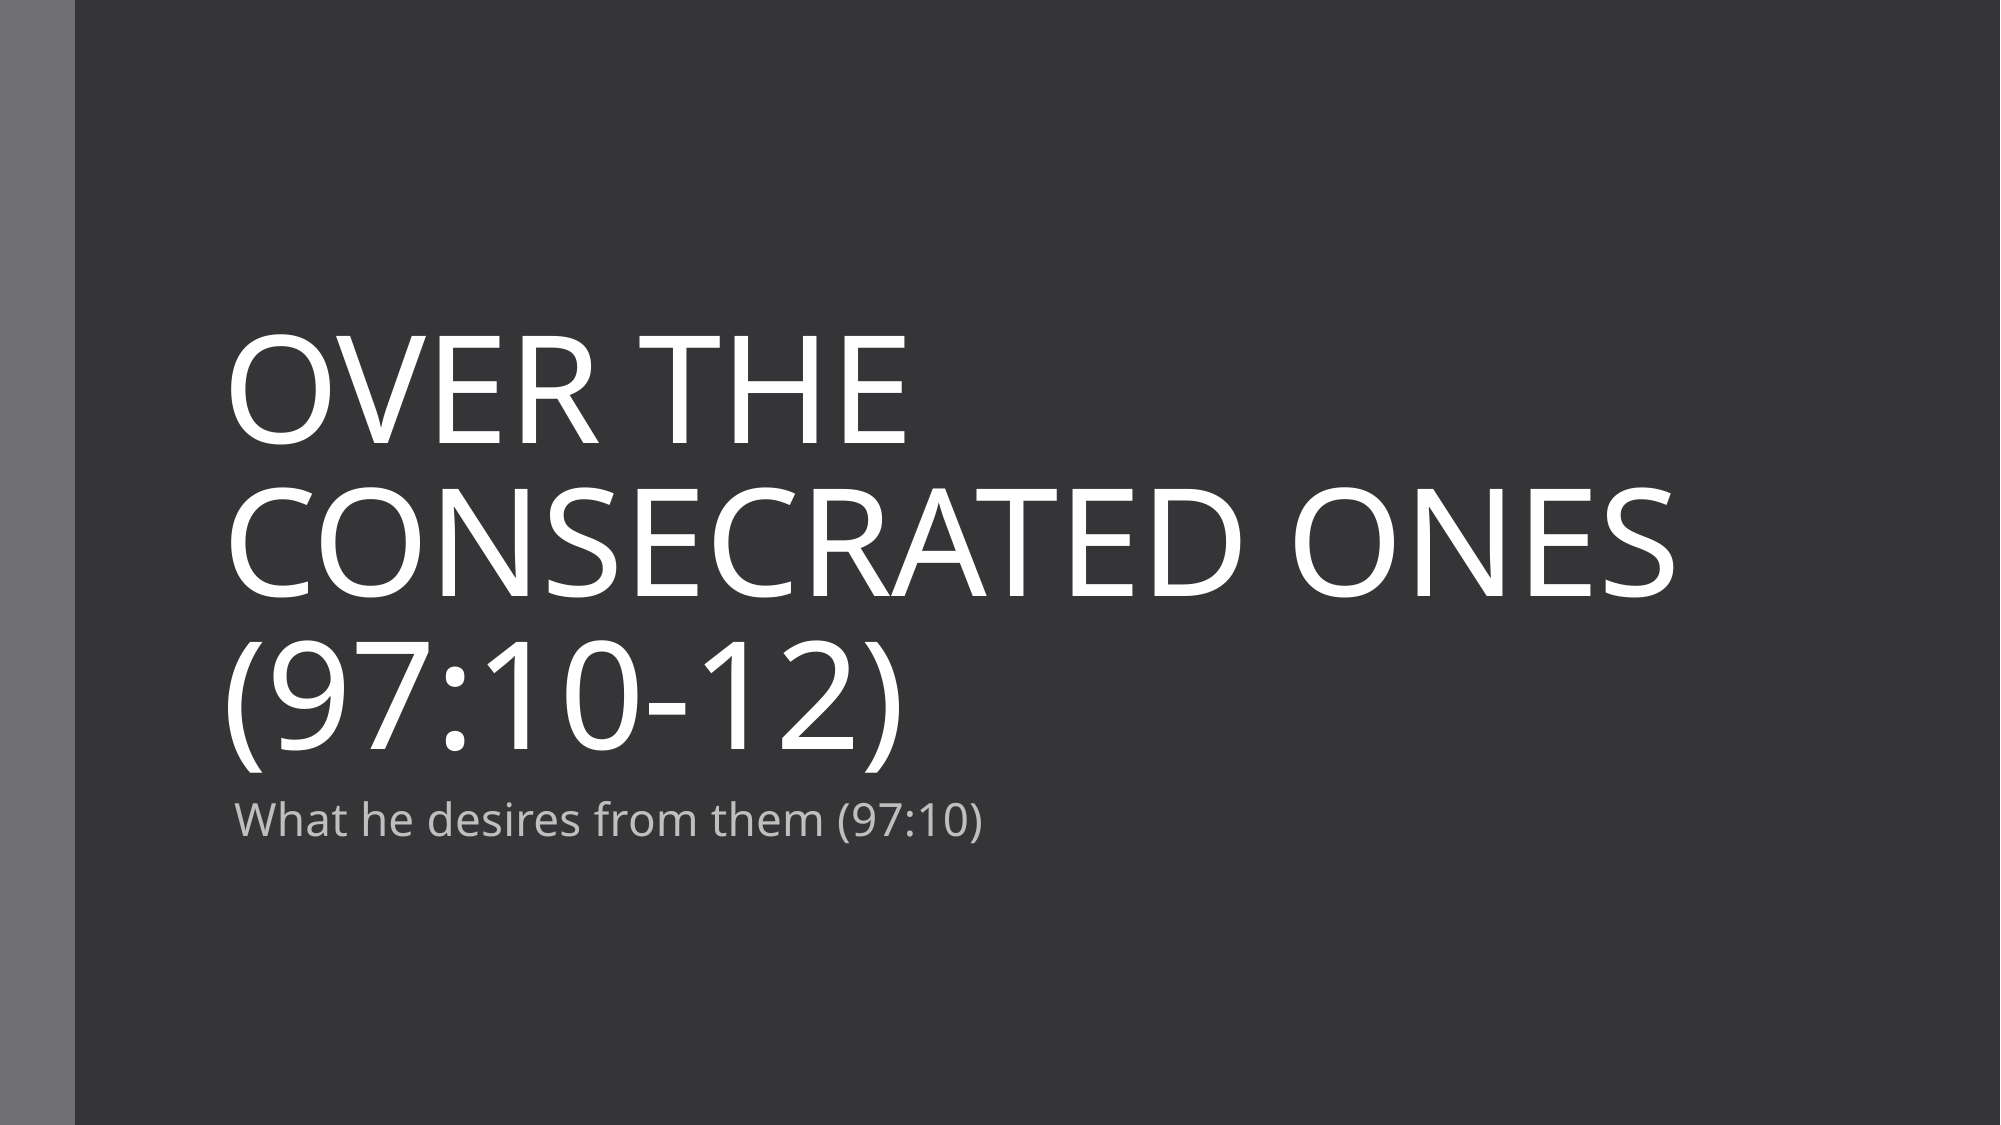

# OVER THE CONSECRATED ONES (97:10-12)
 What he desires from them (97:10)